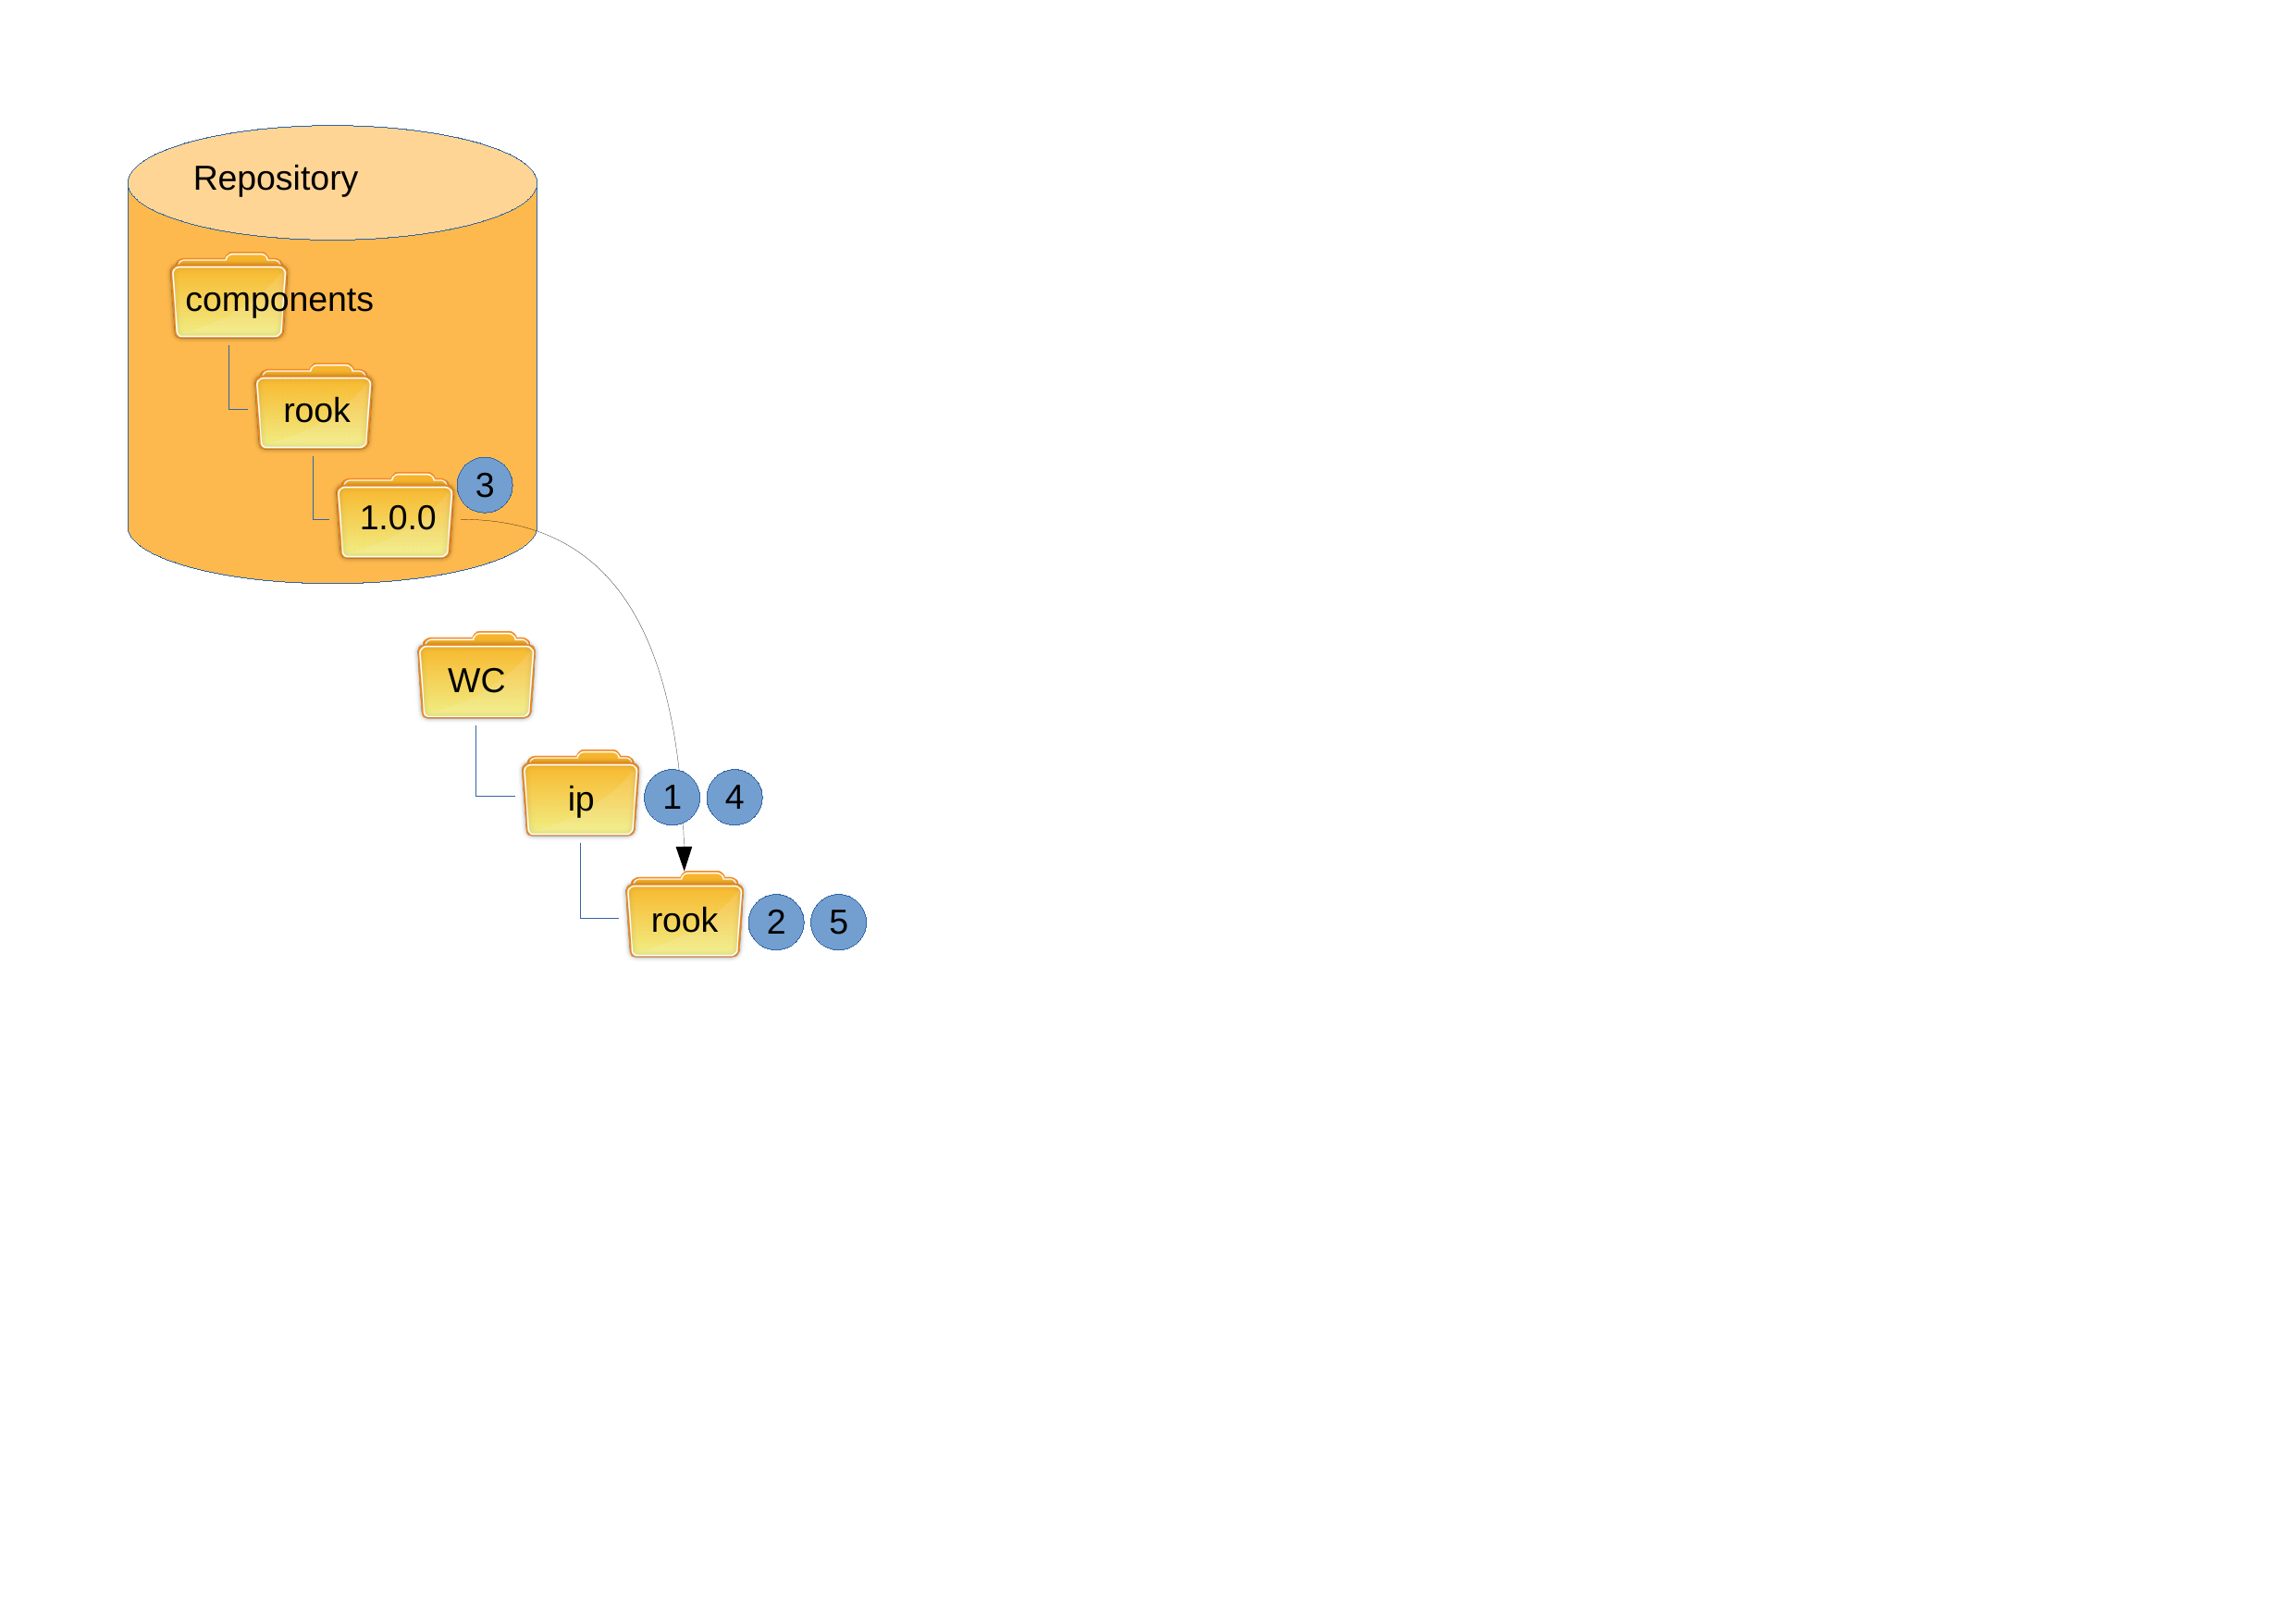

Repository
components
rook
3
1.0.0
WC
1
4
ip
rook
2
5